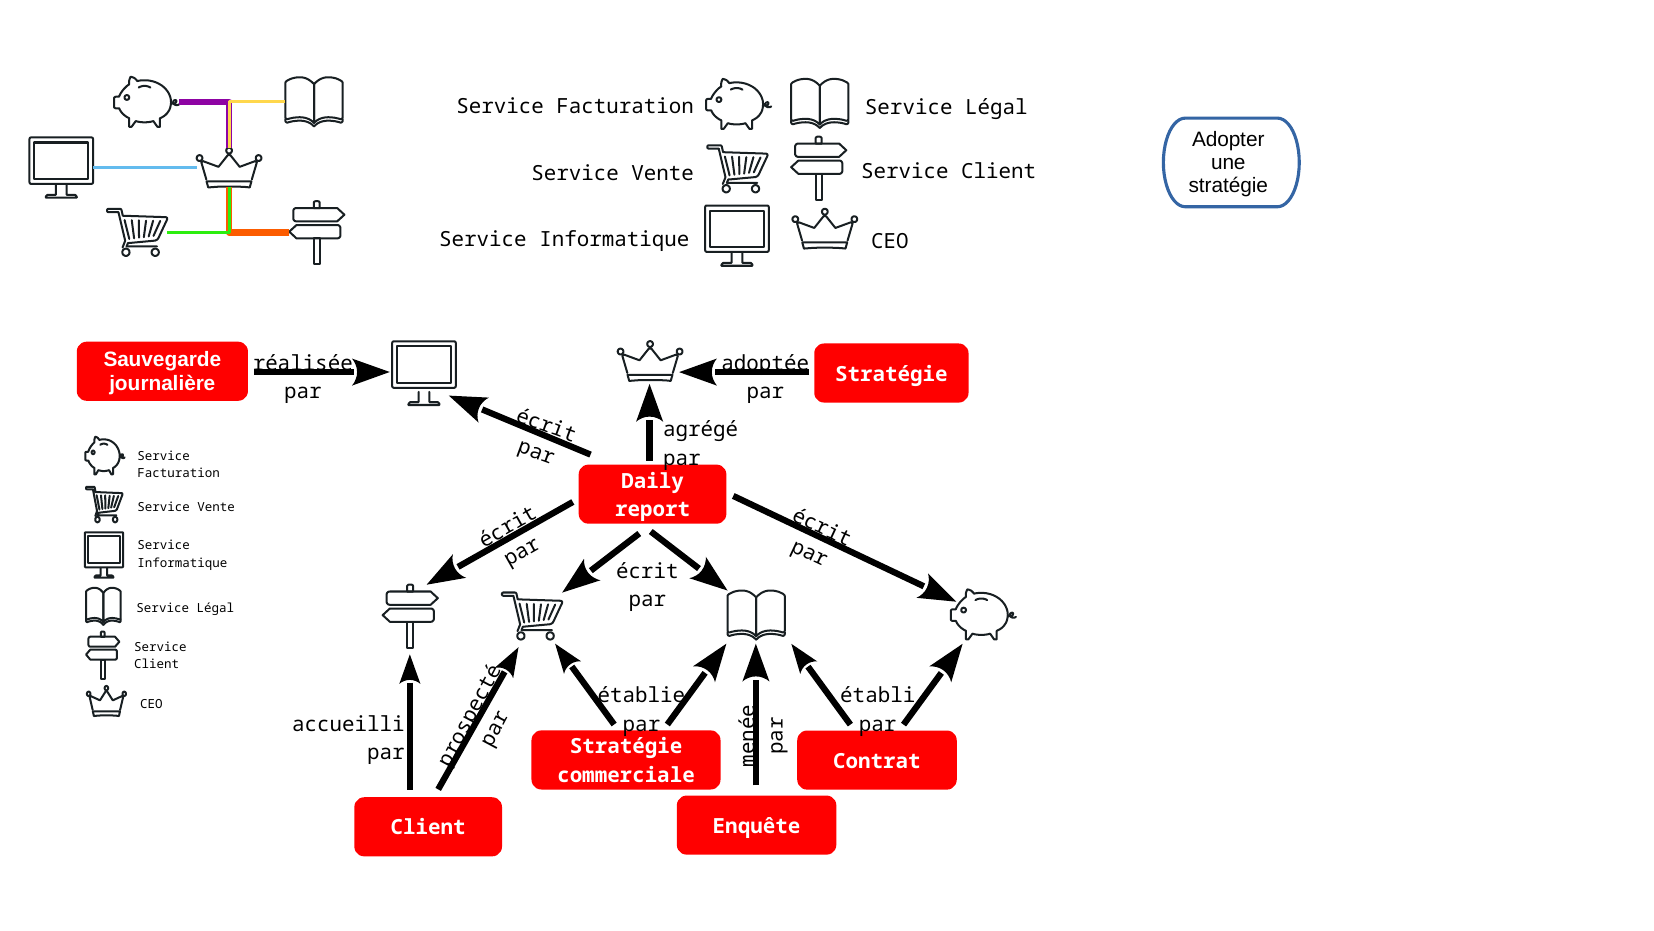

Service Facturation
Service Légal
Adopter une stratégie
Service Client
Service Vente
Service Informatique
CEO
réalisée
par
Sauvegarde journalière
adoptée
par
Stratégie
écrit
par
agrégé par
Service
Facturation
Service Vente
Service Informatique
Service Légal
Service Client
CEO
Daily report
écrit
par
écrit
par
écrit
par
prospecté par
établie par
établi par
menée
par
accueilli
par
Stratégie commerciale
Contrat
Enquête
Client